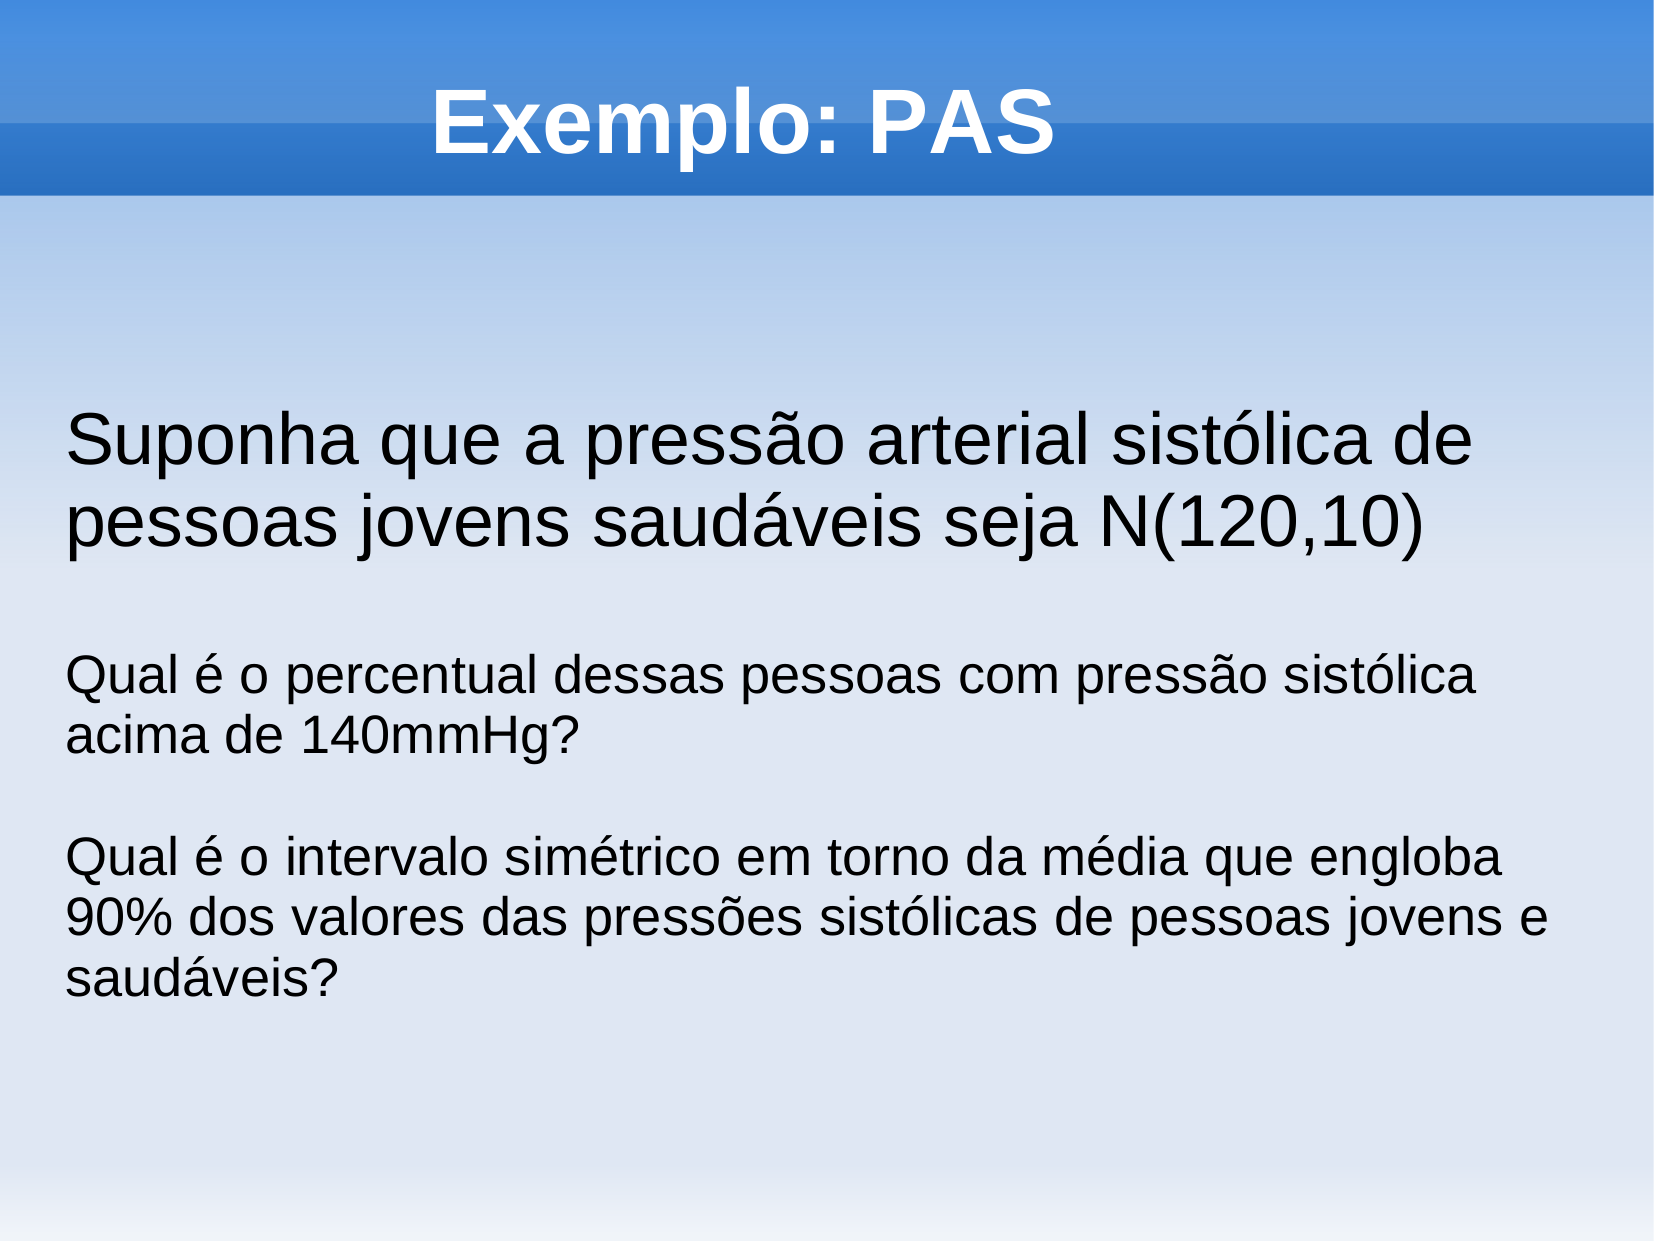

# Exemplo: PAS
Suponha que a pressão arterial sistólica de pessoas jovens saudáveis seja N(120,10)
Qual é o percentual dessas pessoas com pressão sistólica acima de 140mmHg?
Qual é o intervalo simétrico em torno da média que engloba 90% dos valores das pressões sistólicas de pessoas jovens e saudáveis?